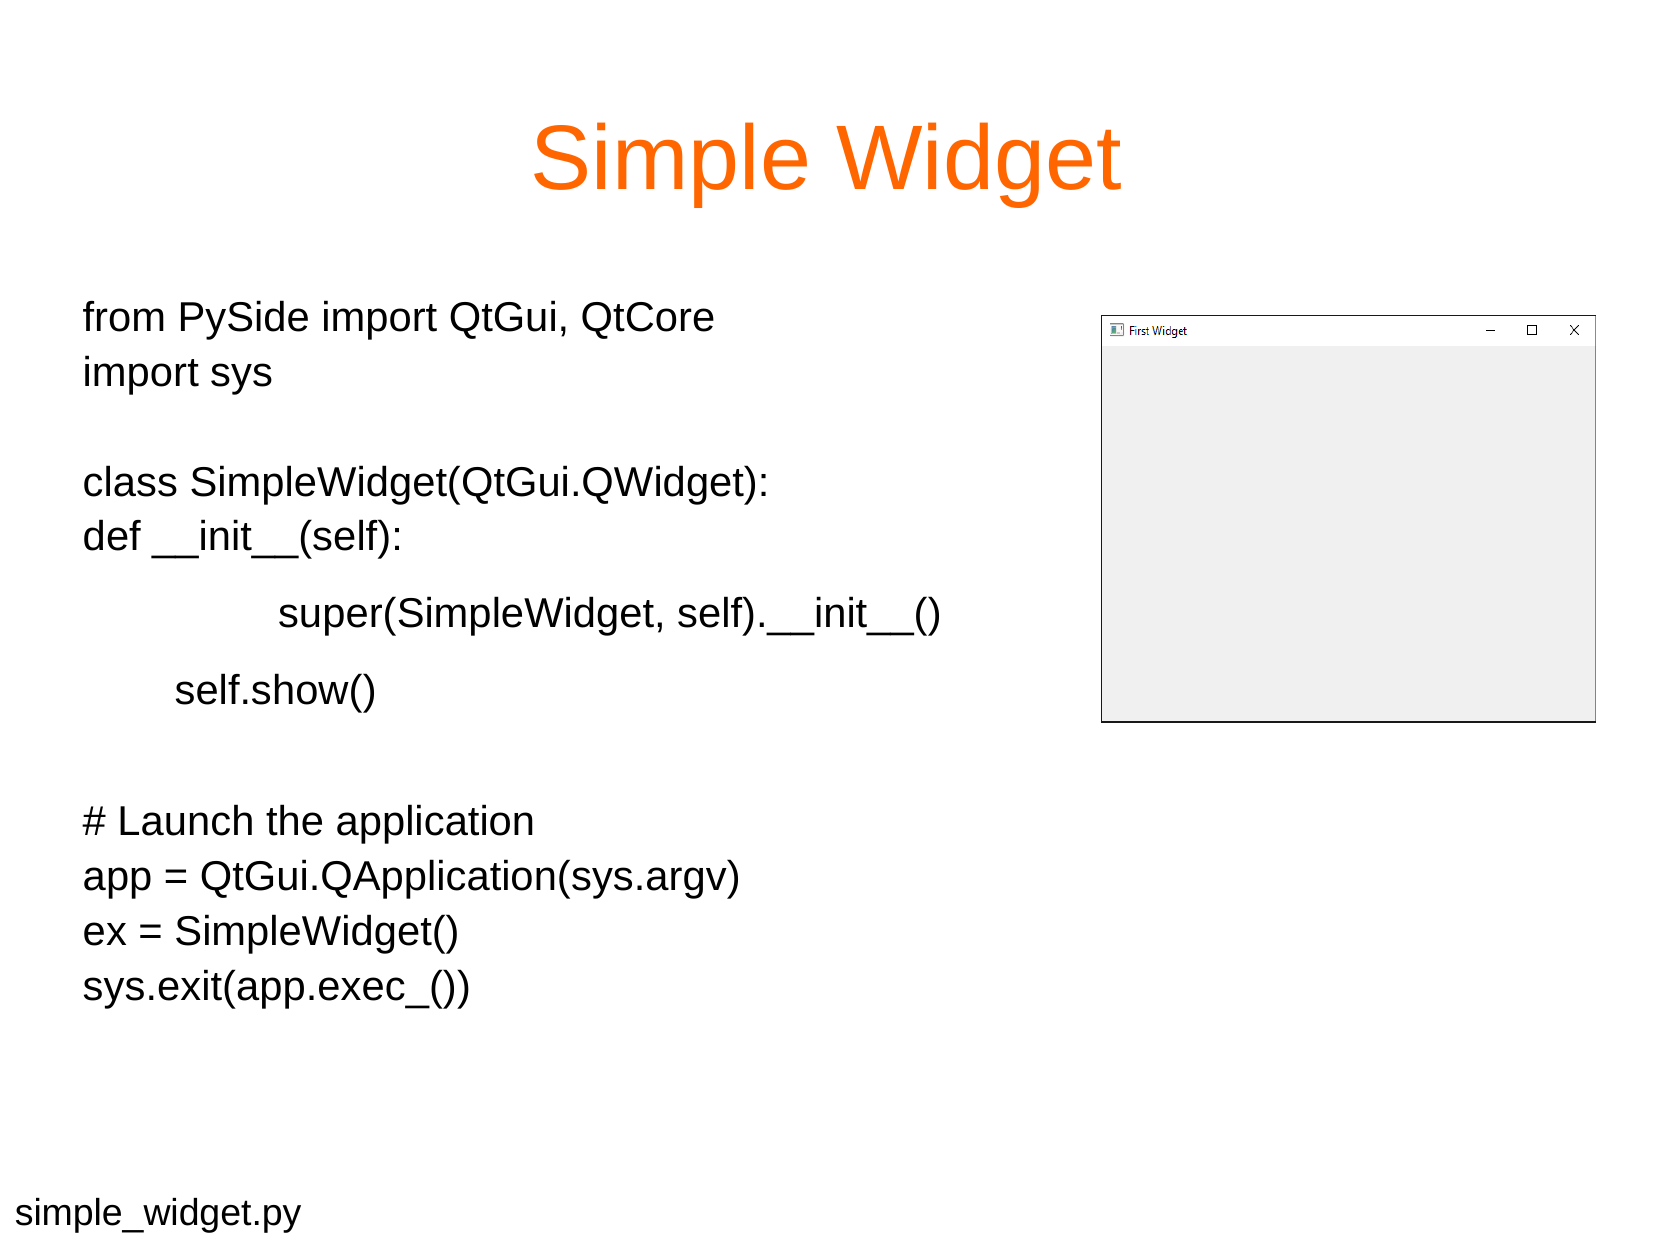

# Simple Widget
from PySide import QtGui, QtCore
import sys
class SimpleWidget(QtGui.QWidget):
def __init__(self):
 super(SimpleWidget, self).__init__()
 self.show()
# Launch the application
app = QtGui.QApplication(sys.argv)
ex = SimpleWidget()
sys.exit(app.exec_())
simple_widget.py